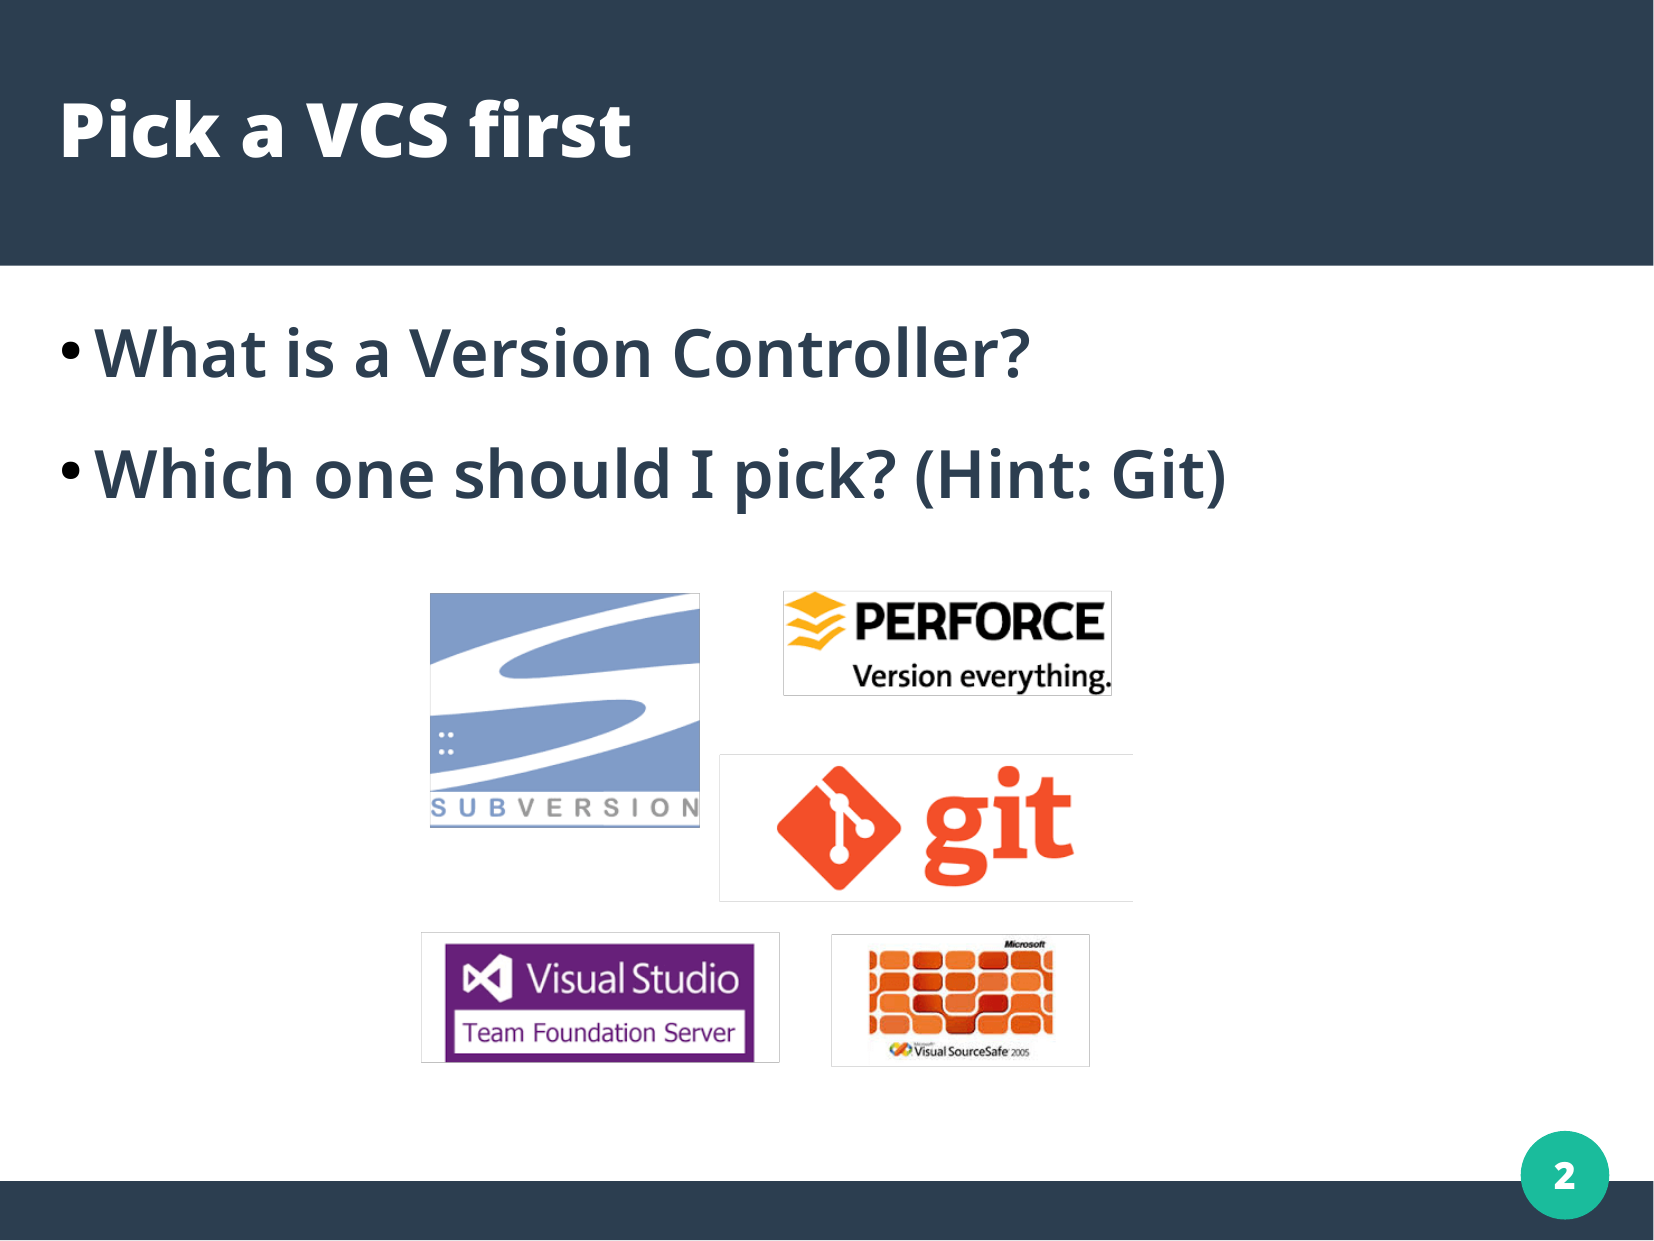

# Pick a VCS first
What is a Version Controller?
Which one should I pick? (Hint: Git)
2